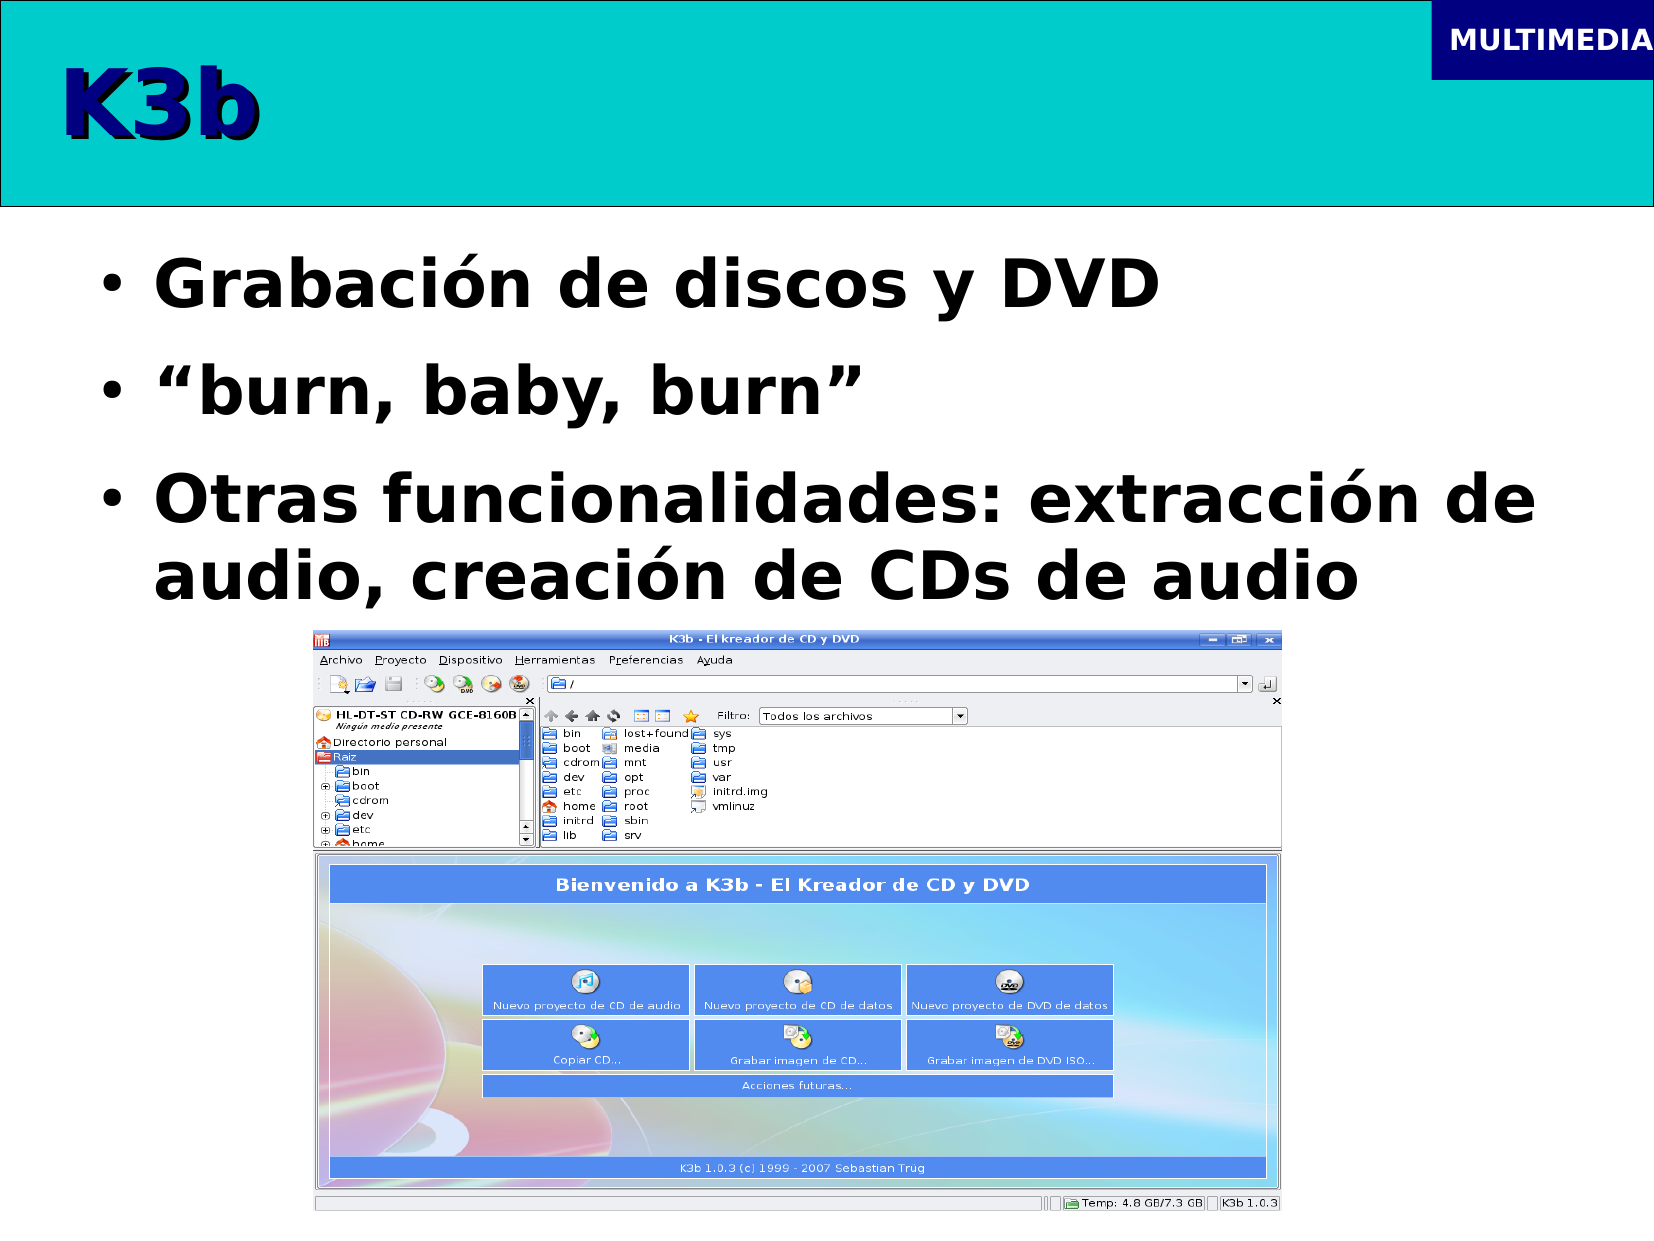

MULTIMEDIA
# K3b
Grabación de discos y DVD
“burn, baby, burn”
Otras funcionalidades: extracción de audio, creación de CDs de audio